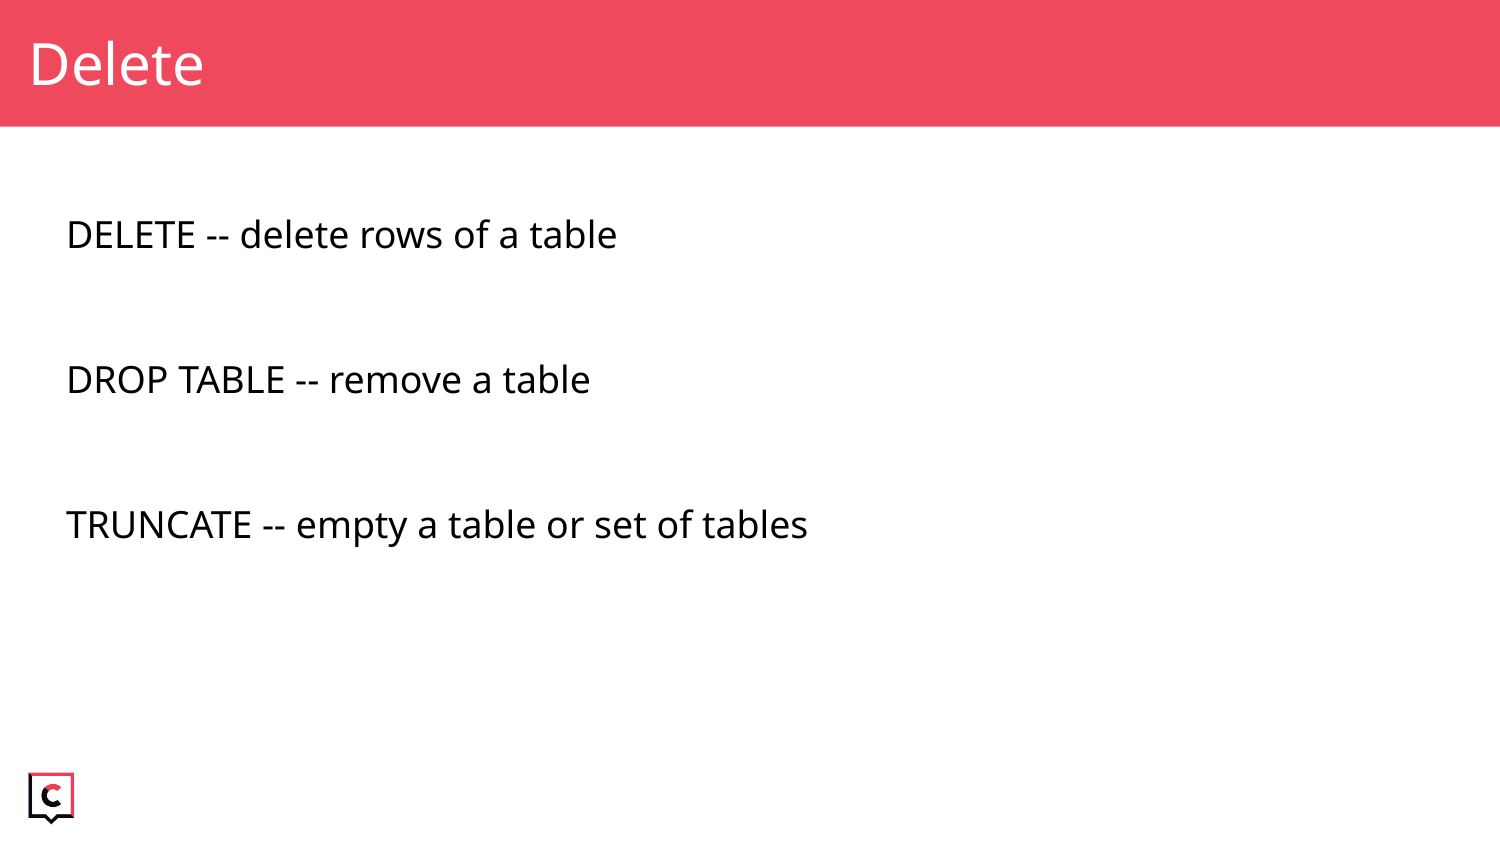

# Delete
DELETE -- delete rows of a table
DROP TABLE -- remove a table
TRUNCATE -- empty a table or set of tables